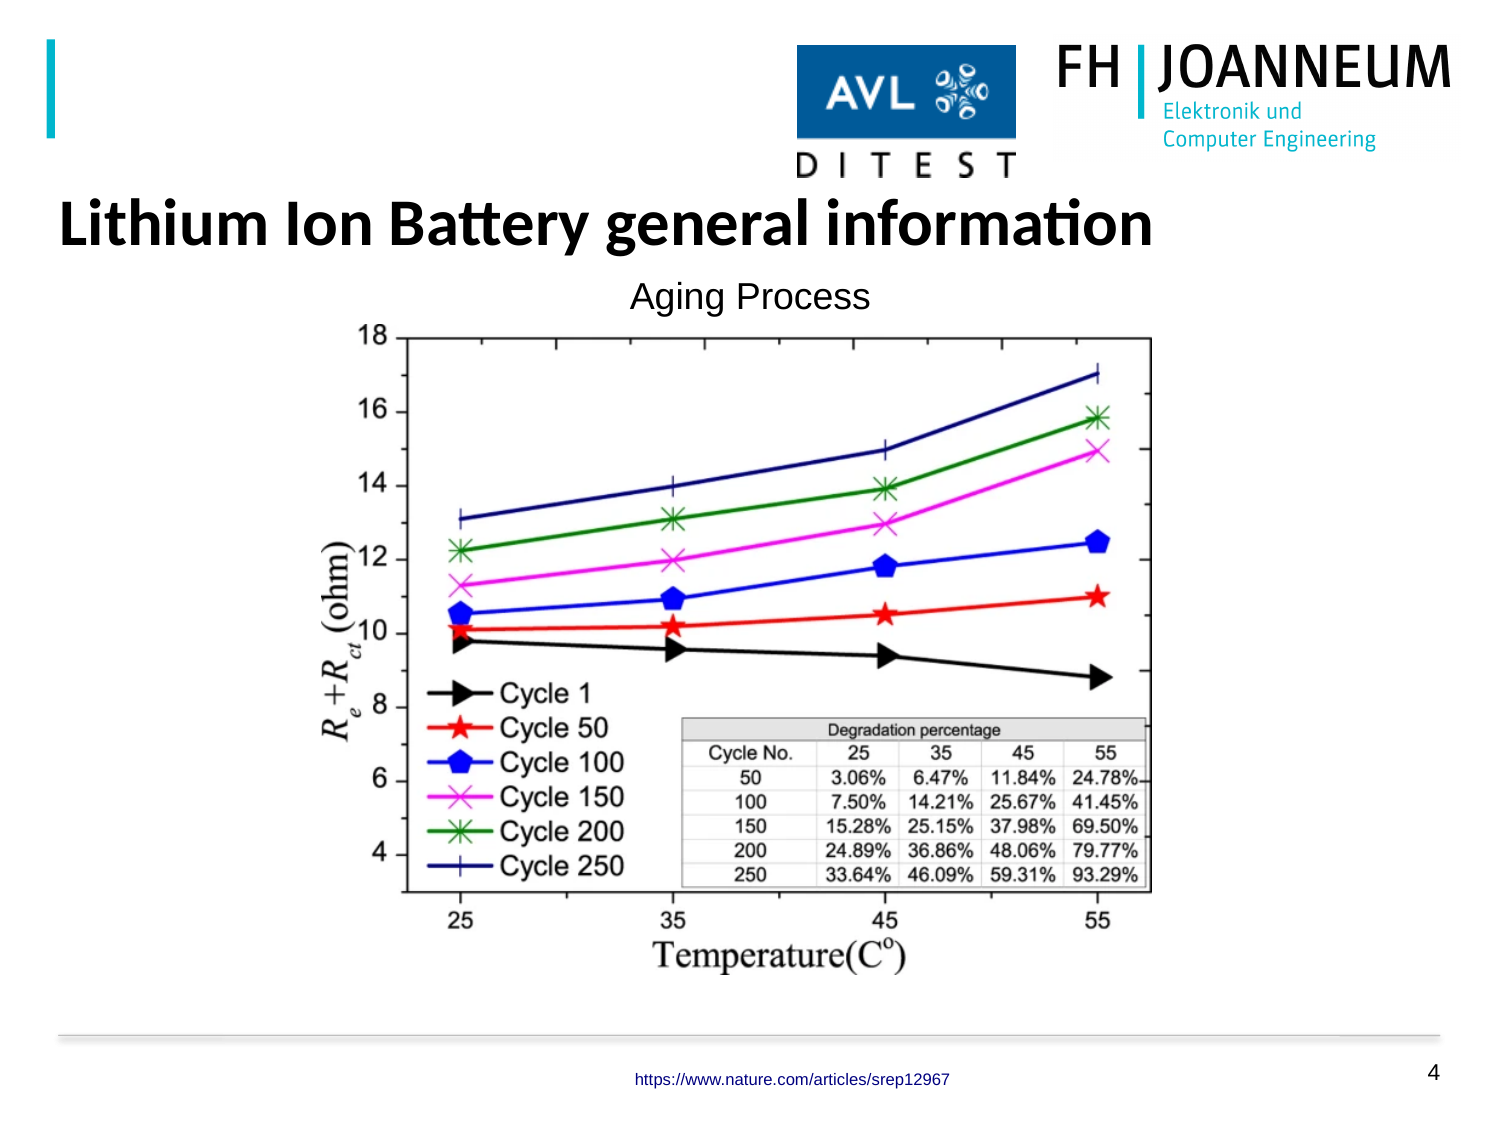

# Lithium Ion Battery general information
Aging Process
4
https://www.nature.com/articles/srep12967